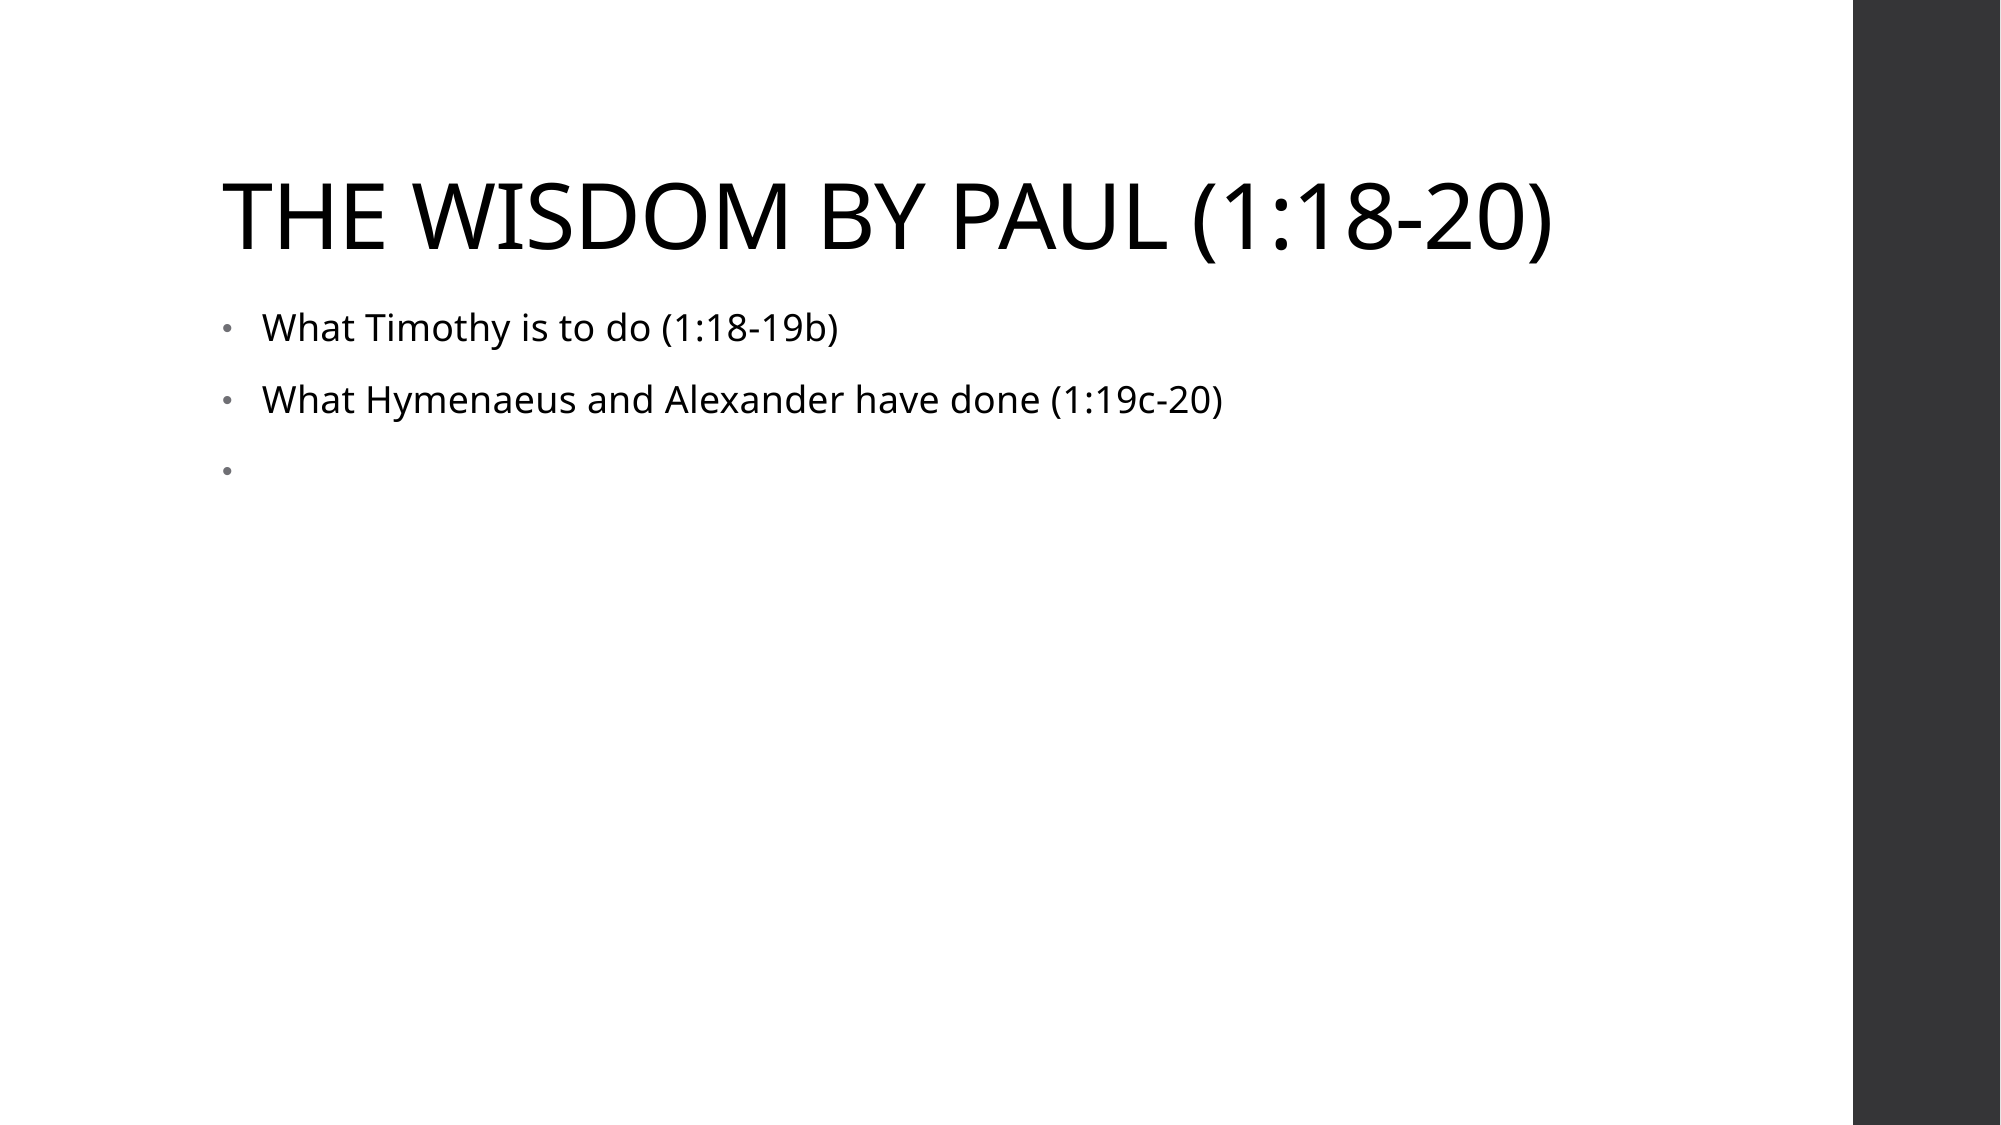

# THE WISDOM BY PAUL (1:18-20)
 What Timothy is to do (1:18-19b)
 What Hymenaeus and Alexander have done (1:19c-20)